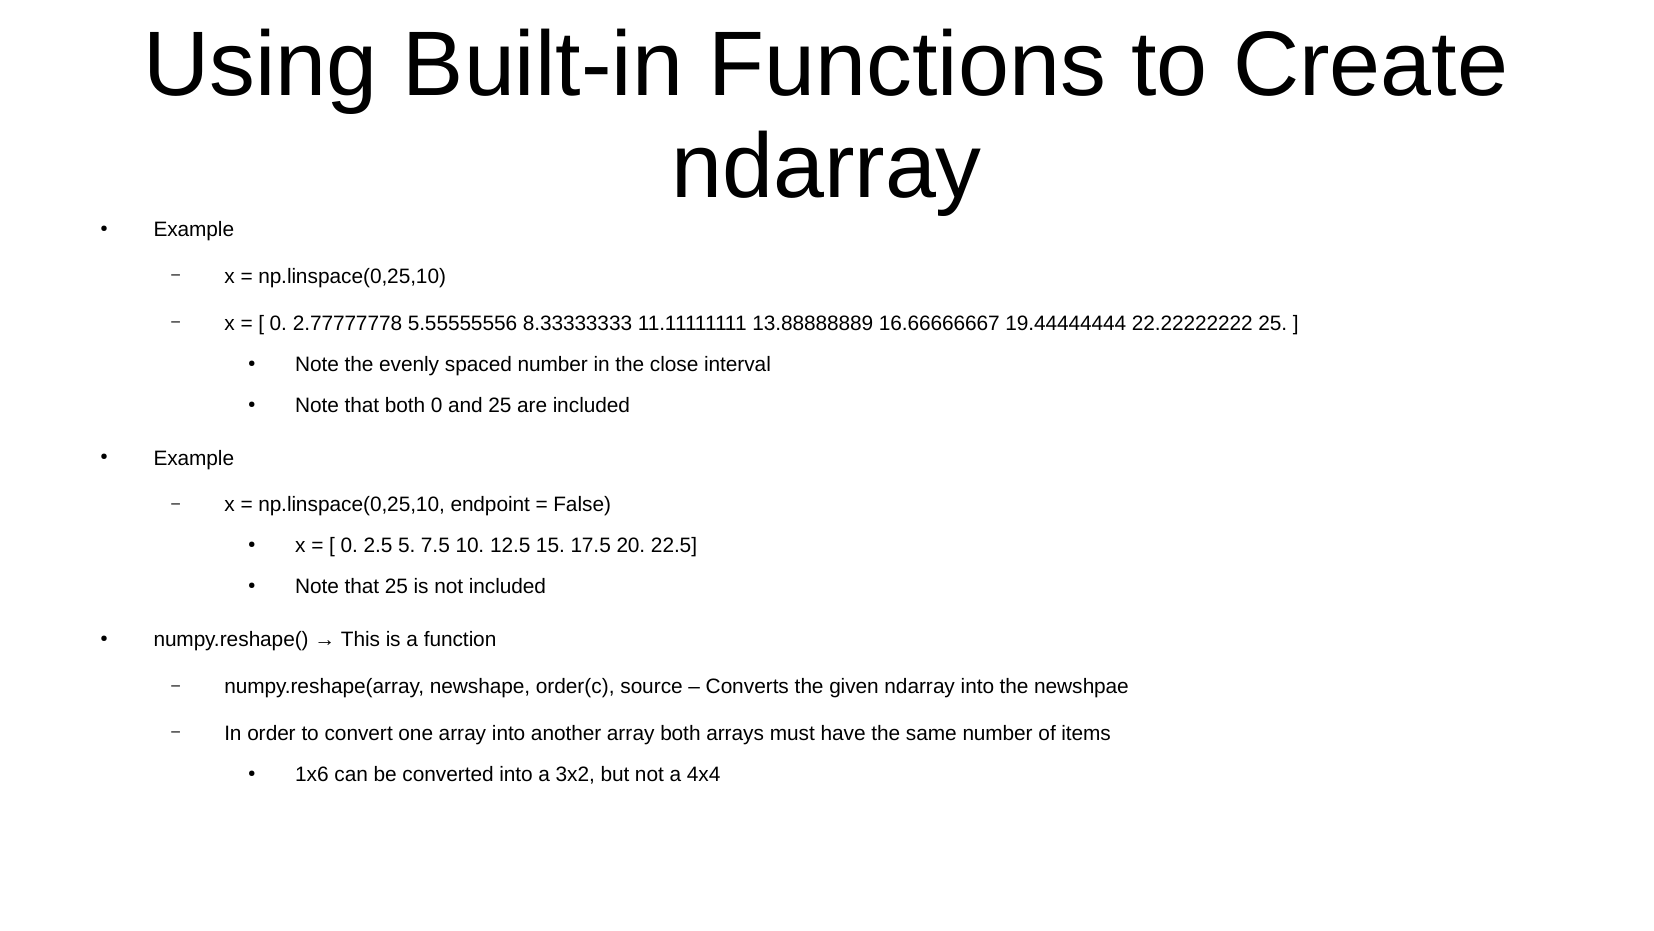

# Using Built-in Functions to Create ndarray
Example
x = np.linspace(0,25,10)
x = [ 0. 2.77777778 5.55555556 8.33333333 11.11111111 13.88888889 16.66666667 19.44444444 22.22222222 25. ]
Note the evenly spaced number in the close interval
Note that both 0 and 25 are included
Example
x = np.linspace(0,25,10, endpoint = False)
x = [ 0. 2.5 5. 7.5 10. 12.5 15. 17.5 20. 22.5]
Note that 25 is not included
numpy.reshape() → This is a function
numpy.reshape(array, newshape, order(c), source – Converts the given ndarray into the newshpae
In order to convert one array into another array both arrays must have the same number of items
1x6 can be converted into a 3x2, but not a 4x4